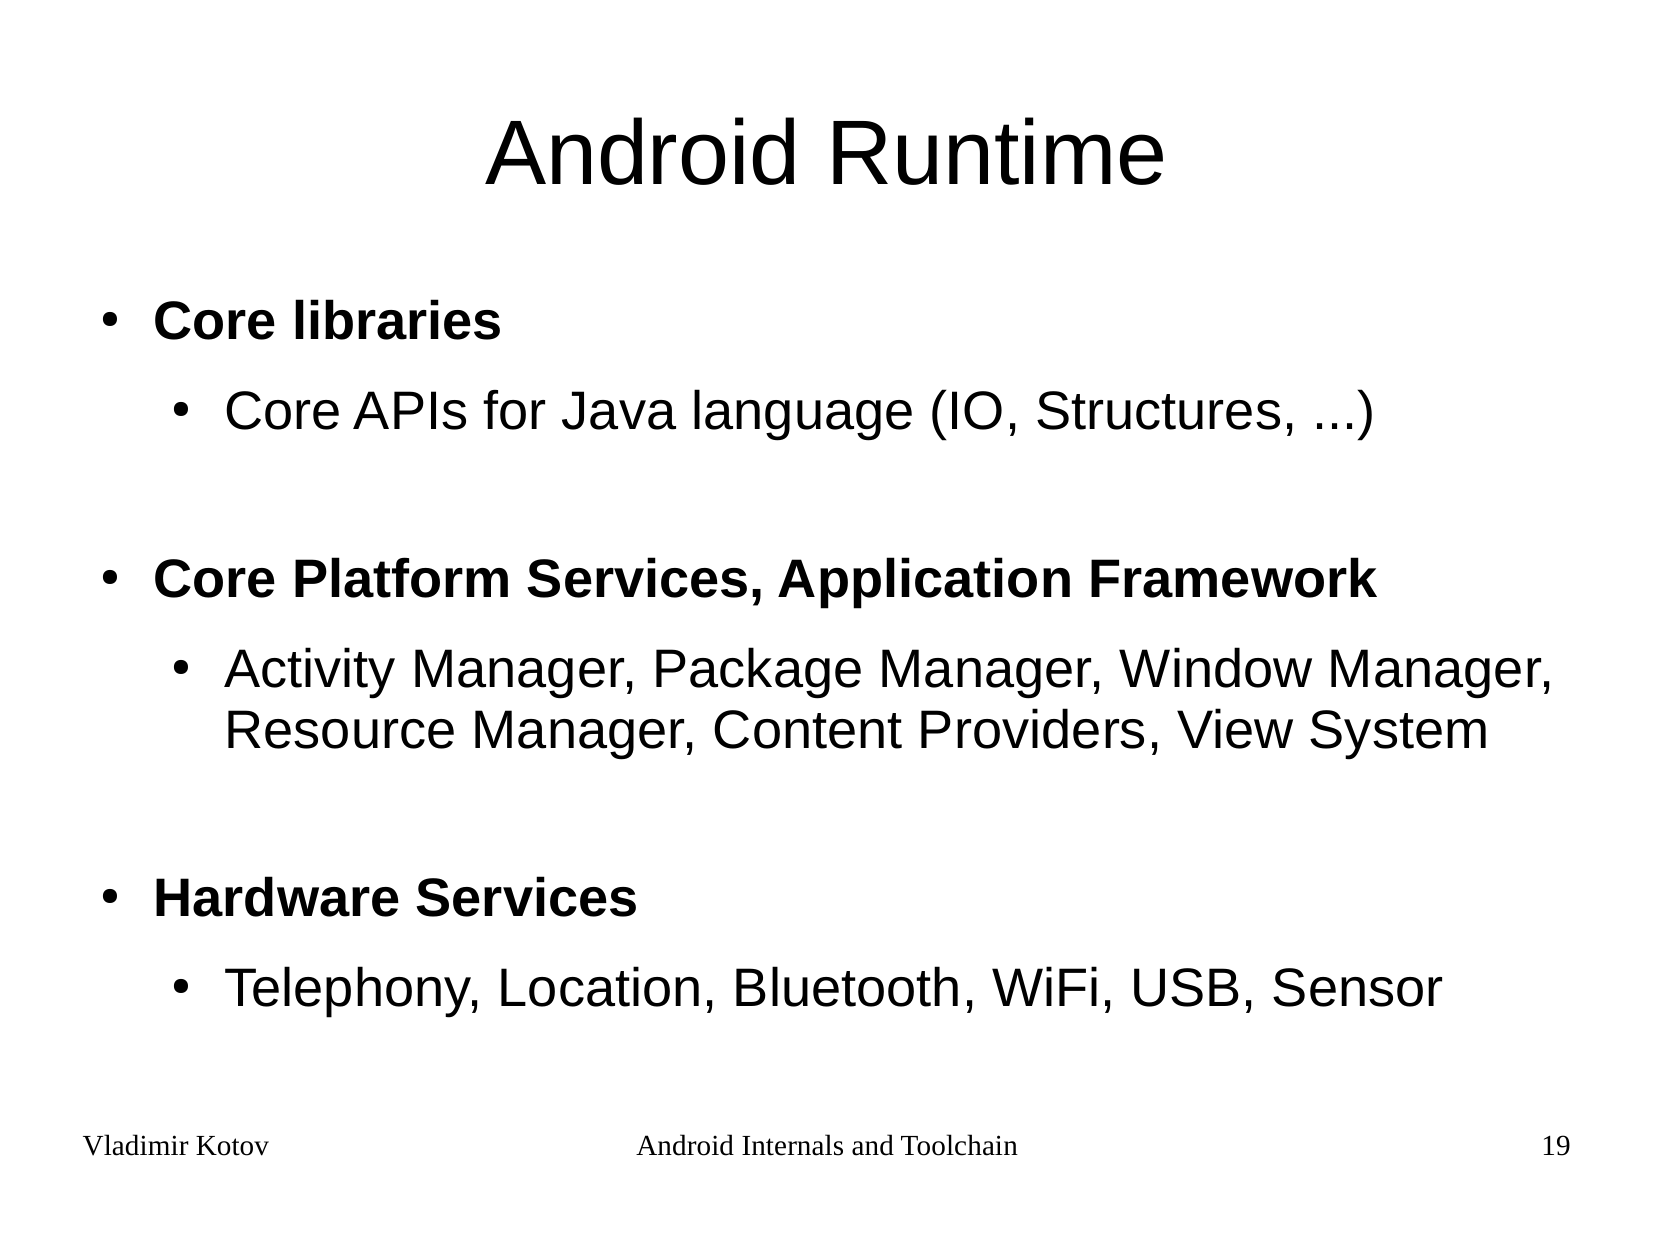

# Android Runtime
Core libraries
Core APIs for Java language (IO, Structures, ...)
Core Platform Services, Application Framework
Activity Manager, Package Manager, Window Manager, Resource Manager, Content Providers, View System
Hardware Services
Telephony, Location, Bluetooth, WiFi, USB, Sensor
Vladimir Kotov
Android Internals and Toolchain
19